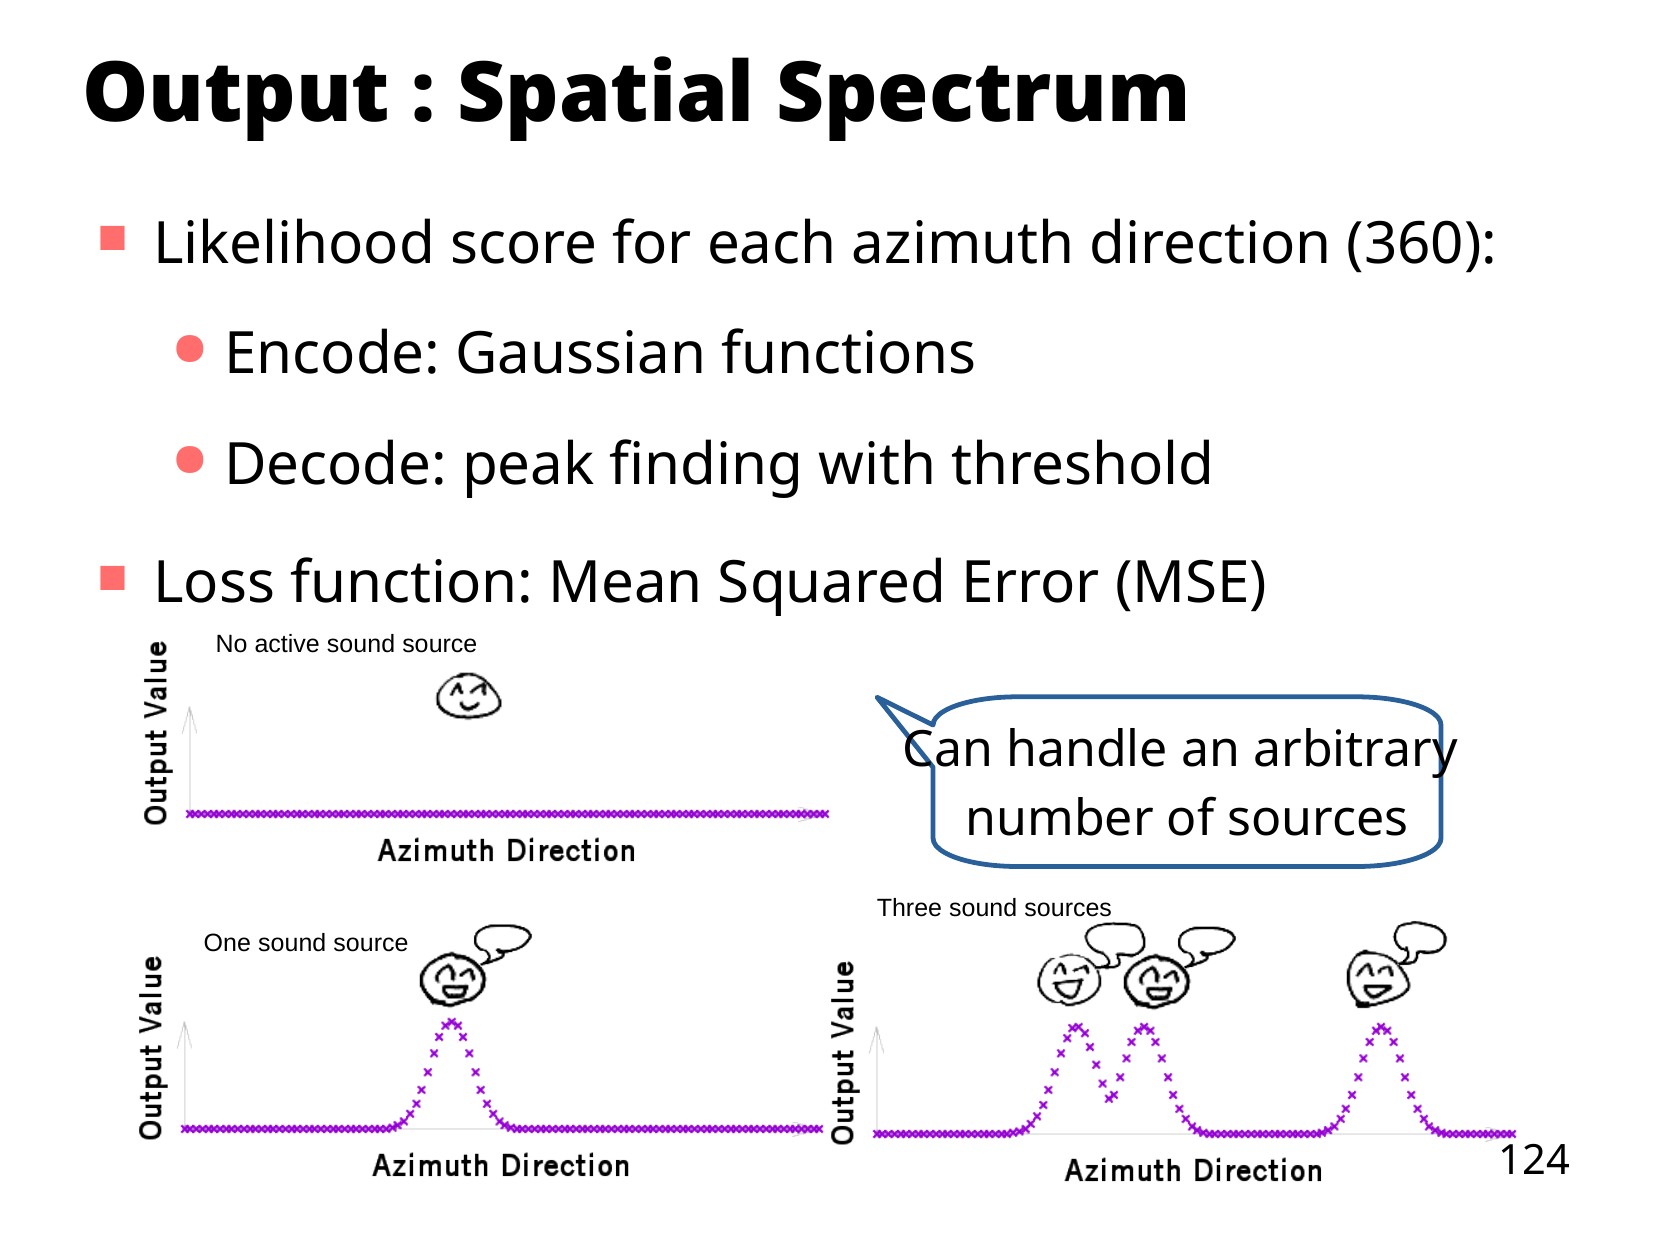

# Output : Spatial Spectrum
Likelihood score for each azimuth direction (360):
Encode: Gaussian functions
Decode: peak finding with threshold
Loss function: Mean Squared Error (MSE)
No active sound source
Can handle an arbitrary
number of sources
Three sound sources
One sound source
124